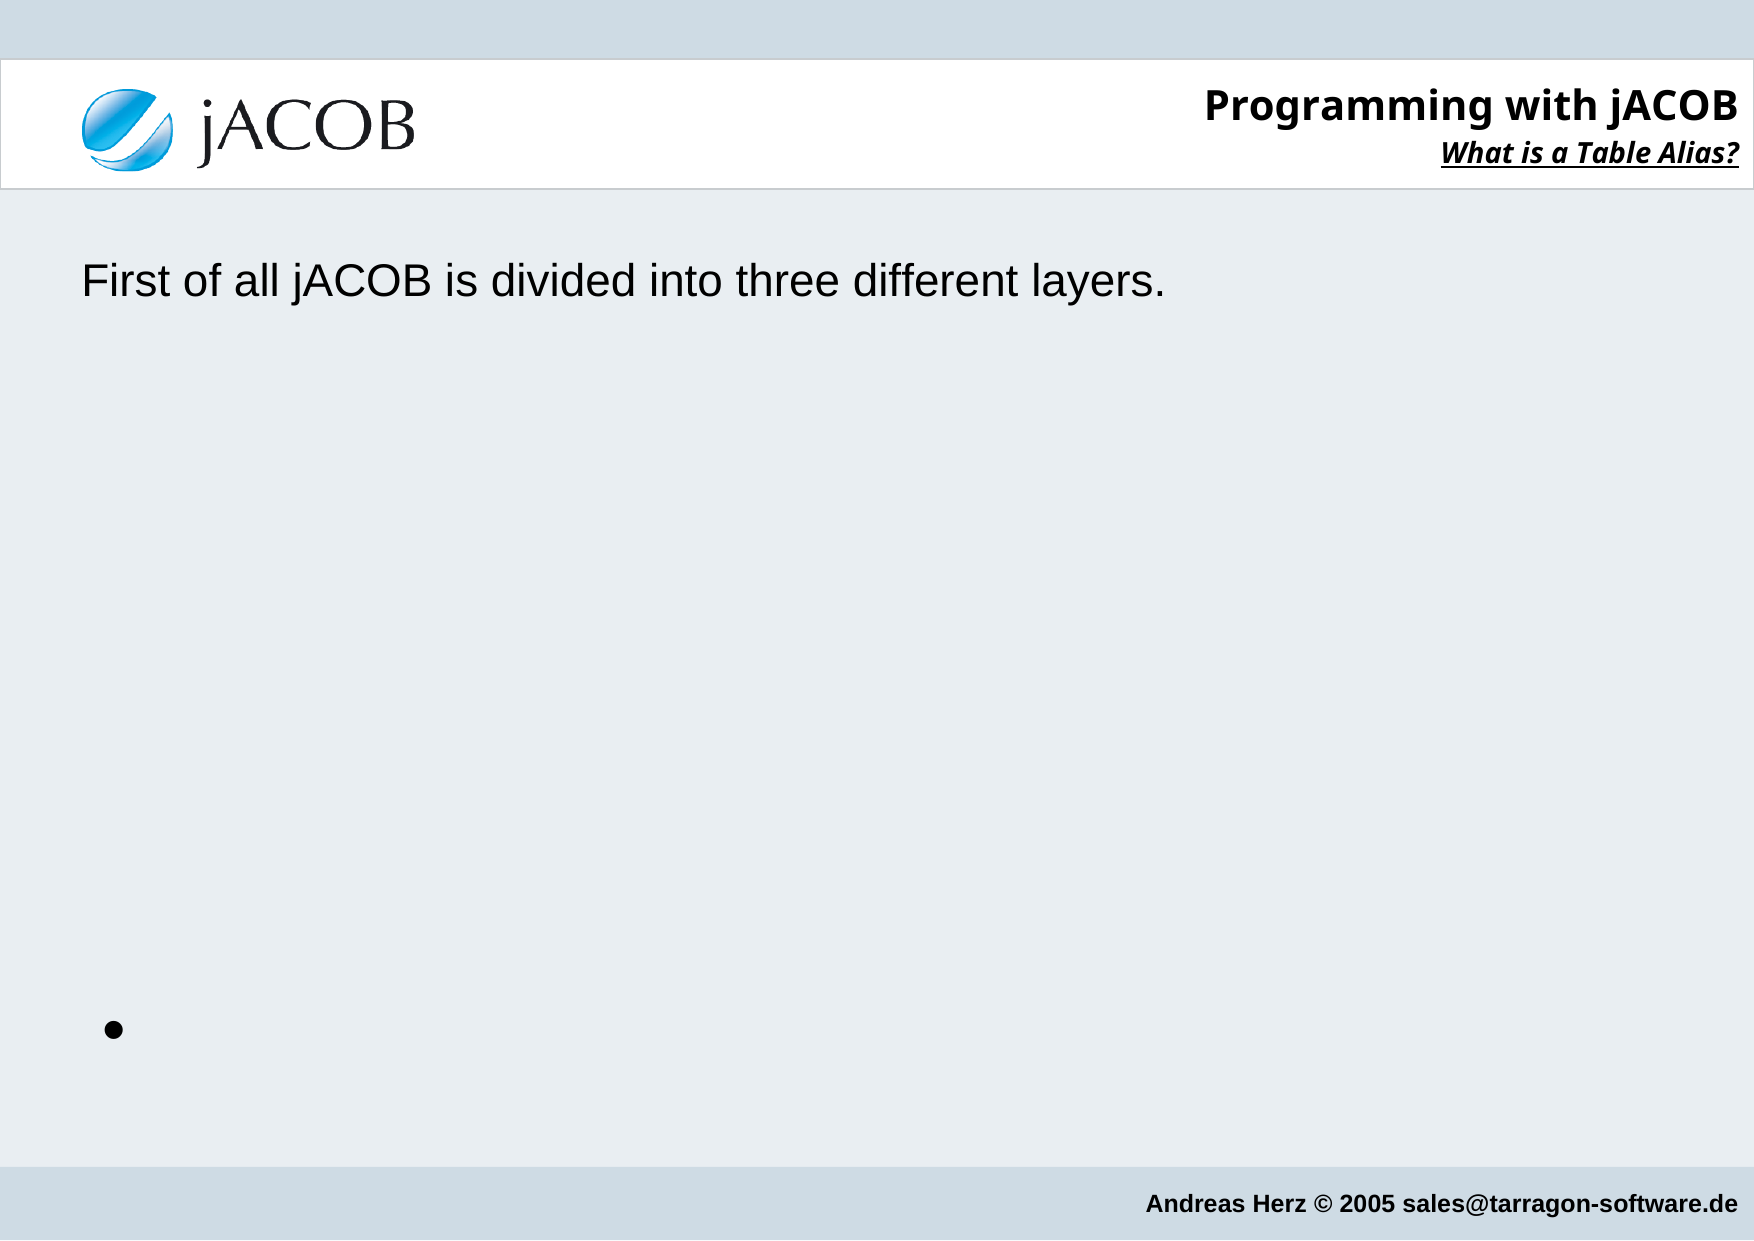

# Programming with jACOB What is a Table Alias?
First of all jACOB is divided into three different layers.
Andreas Herz © 2005 sales@tarragon-software.de